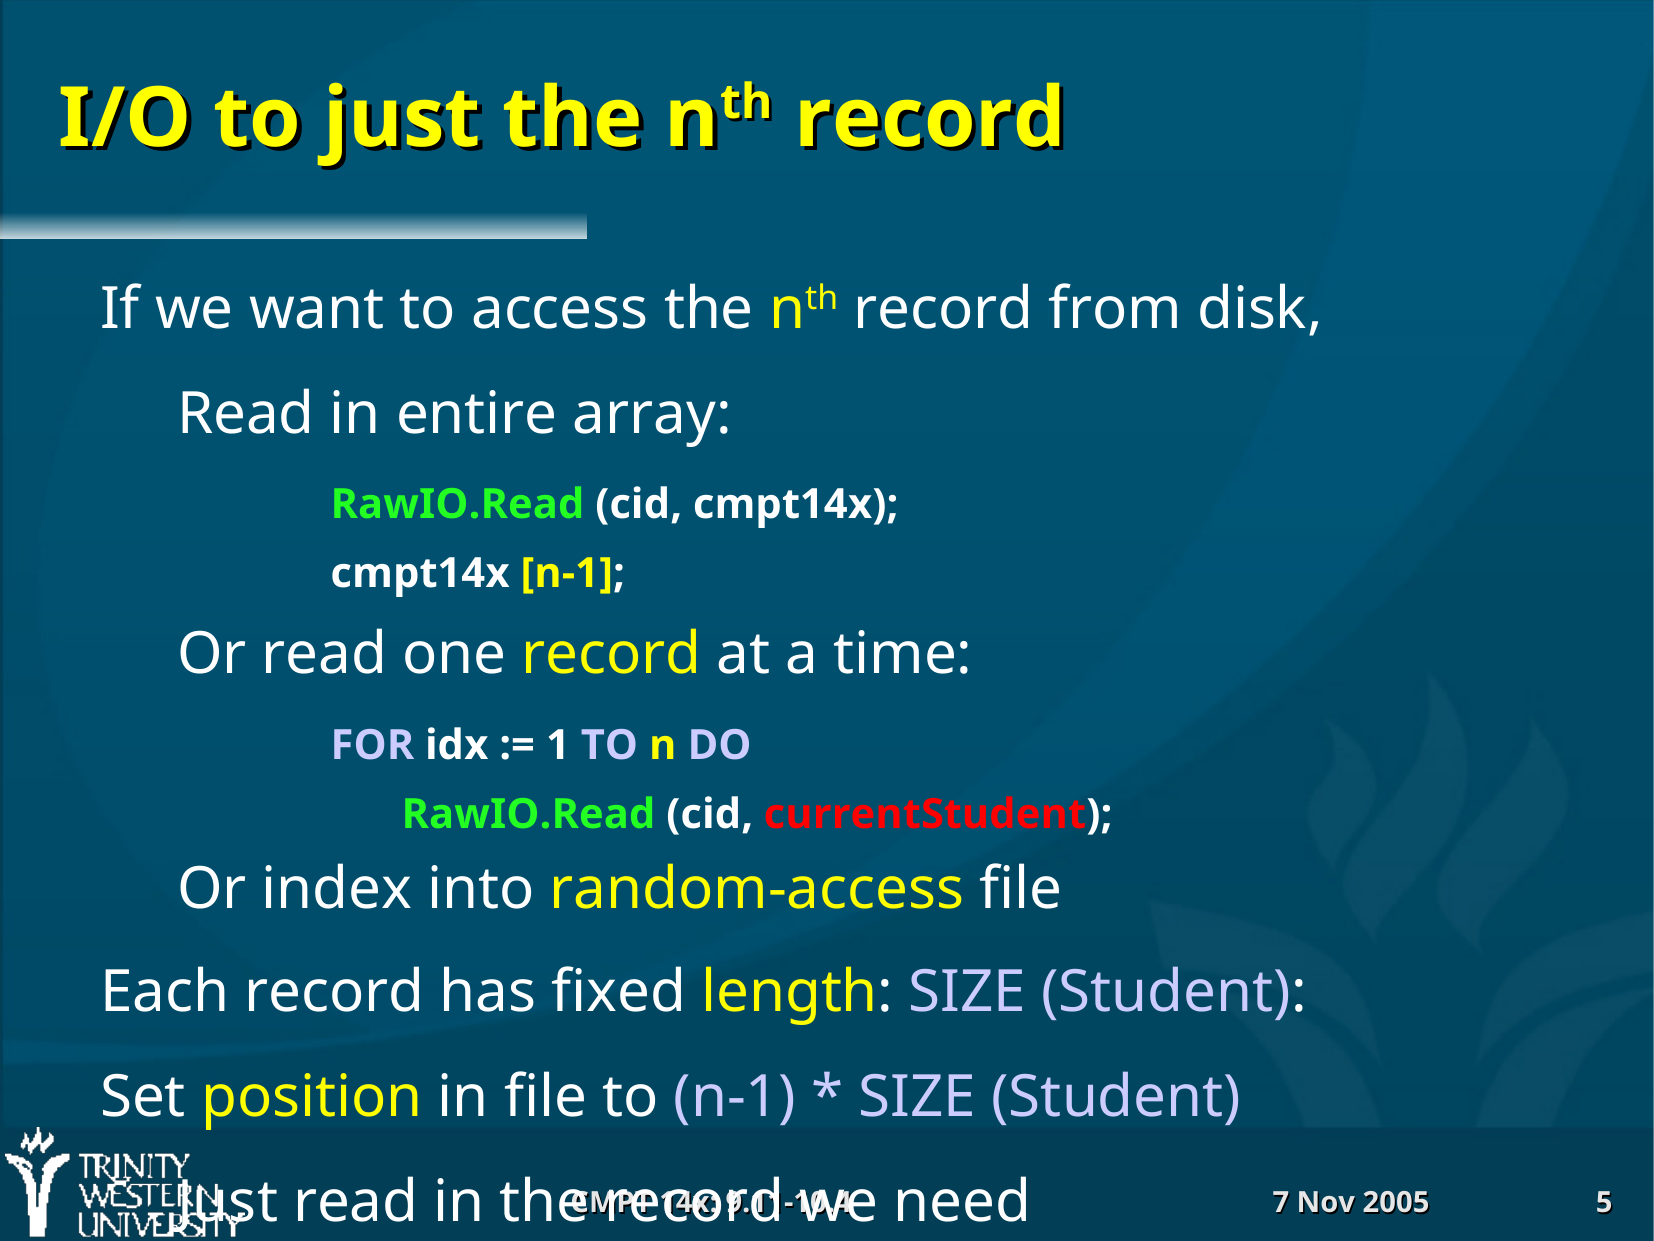

# I/O to just the nth record
If we want to access the nth record from disk,
Read in entire array:
RawIO.Read (cid, cmpt14x);
cmpt14x [n-1];
Or read one record at a time:
FOR idx := 1 TO n DO
RawIO.Read (cid, currentStudent);
Or index into random-access file
Each record has fixed length: SIZE (Student):
Set position in file to (n-1) * SIZE (Student)
Just read in the record we need
CMPT 14x: 9.11-10.4
7 Nov 2005
5